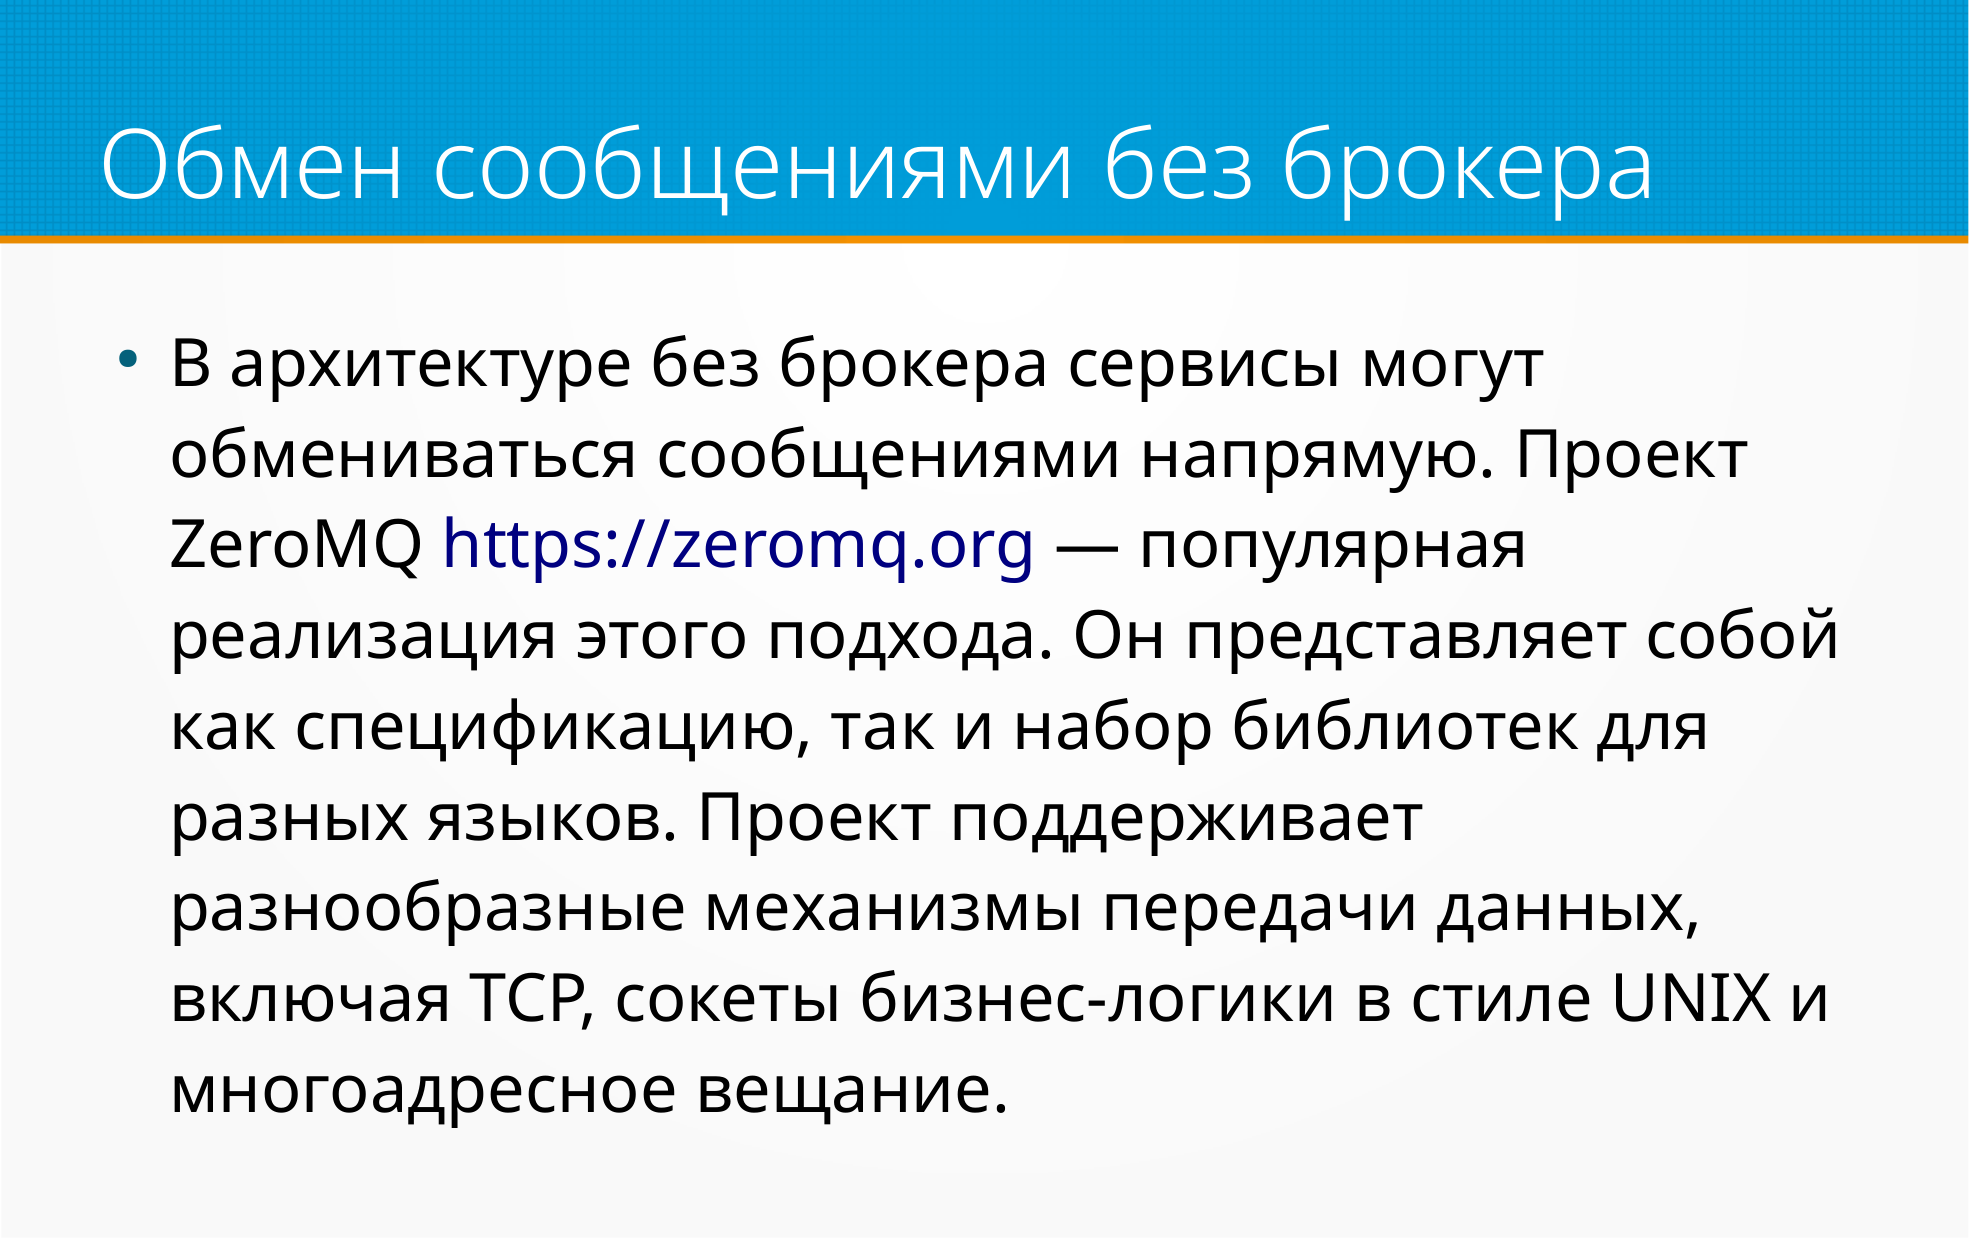

# Обмен сообщениями без брокера
В архитектуре без брокера сервисы могут обмениваться сообщениями напрямую. Проект ZeroMQ https://zeromq.org — популярная реализация этого подхода. Он представляет собой как спецификацию, так и набор библиотек для разных языков. Проект поддерживает разнообразные механизмы передачи данных, включая TCP, сокеты бизнес-логики в стиле UNIX и многоадресное вещание.